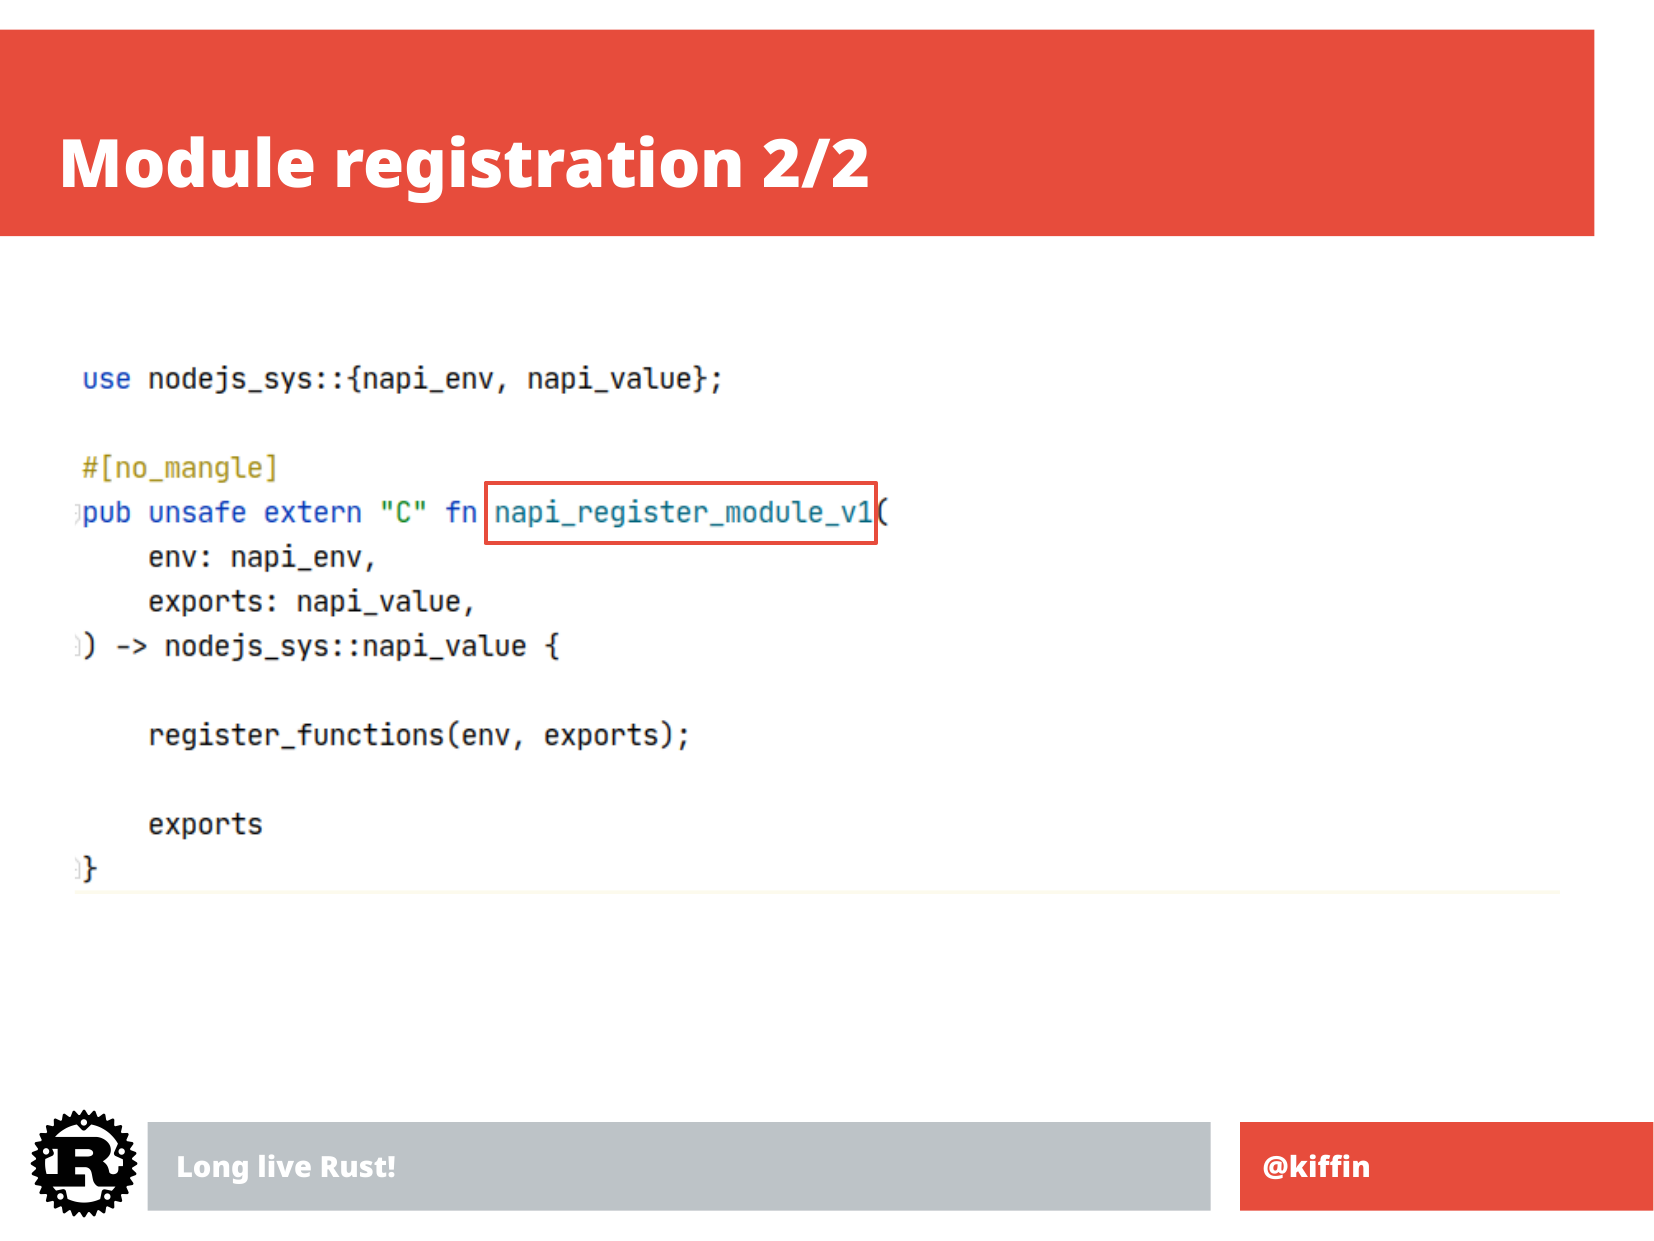

# Module registration 2/2
Long live Rust!
@kiffin